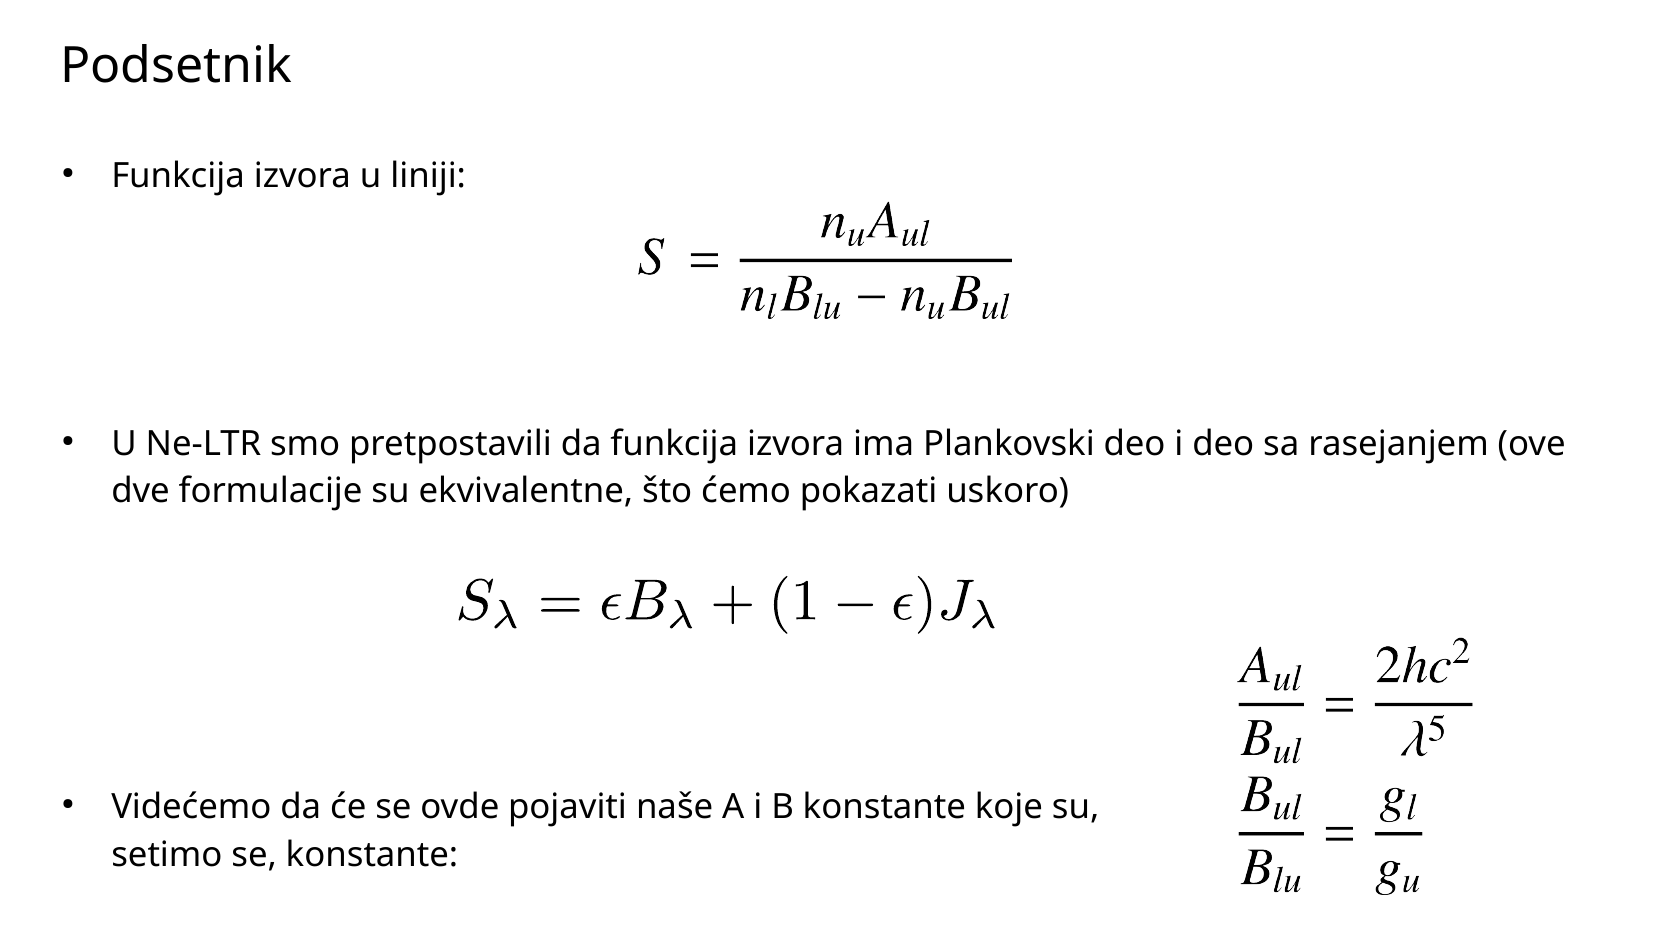

# Podsetnik
Funkcija izvora u liniji:
U Ne-LTR smo pretpostavili da funkcija izvora ima Plankovski deo i deo sa rasejanjem (ove dve formulacije su ekvivalentne, što ćemo pokazati uskoro)
Videćemo da će se ovde pojaviti naše A i B konstante koje su,
setimo se, konstante: